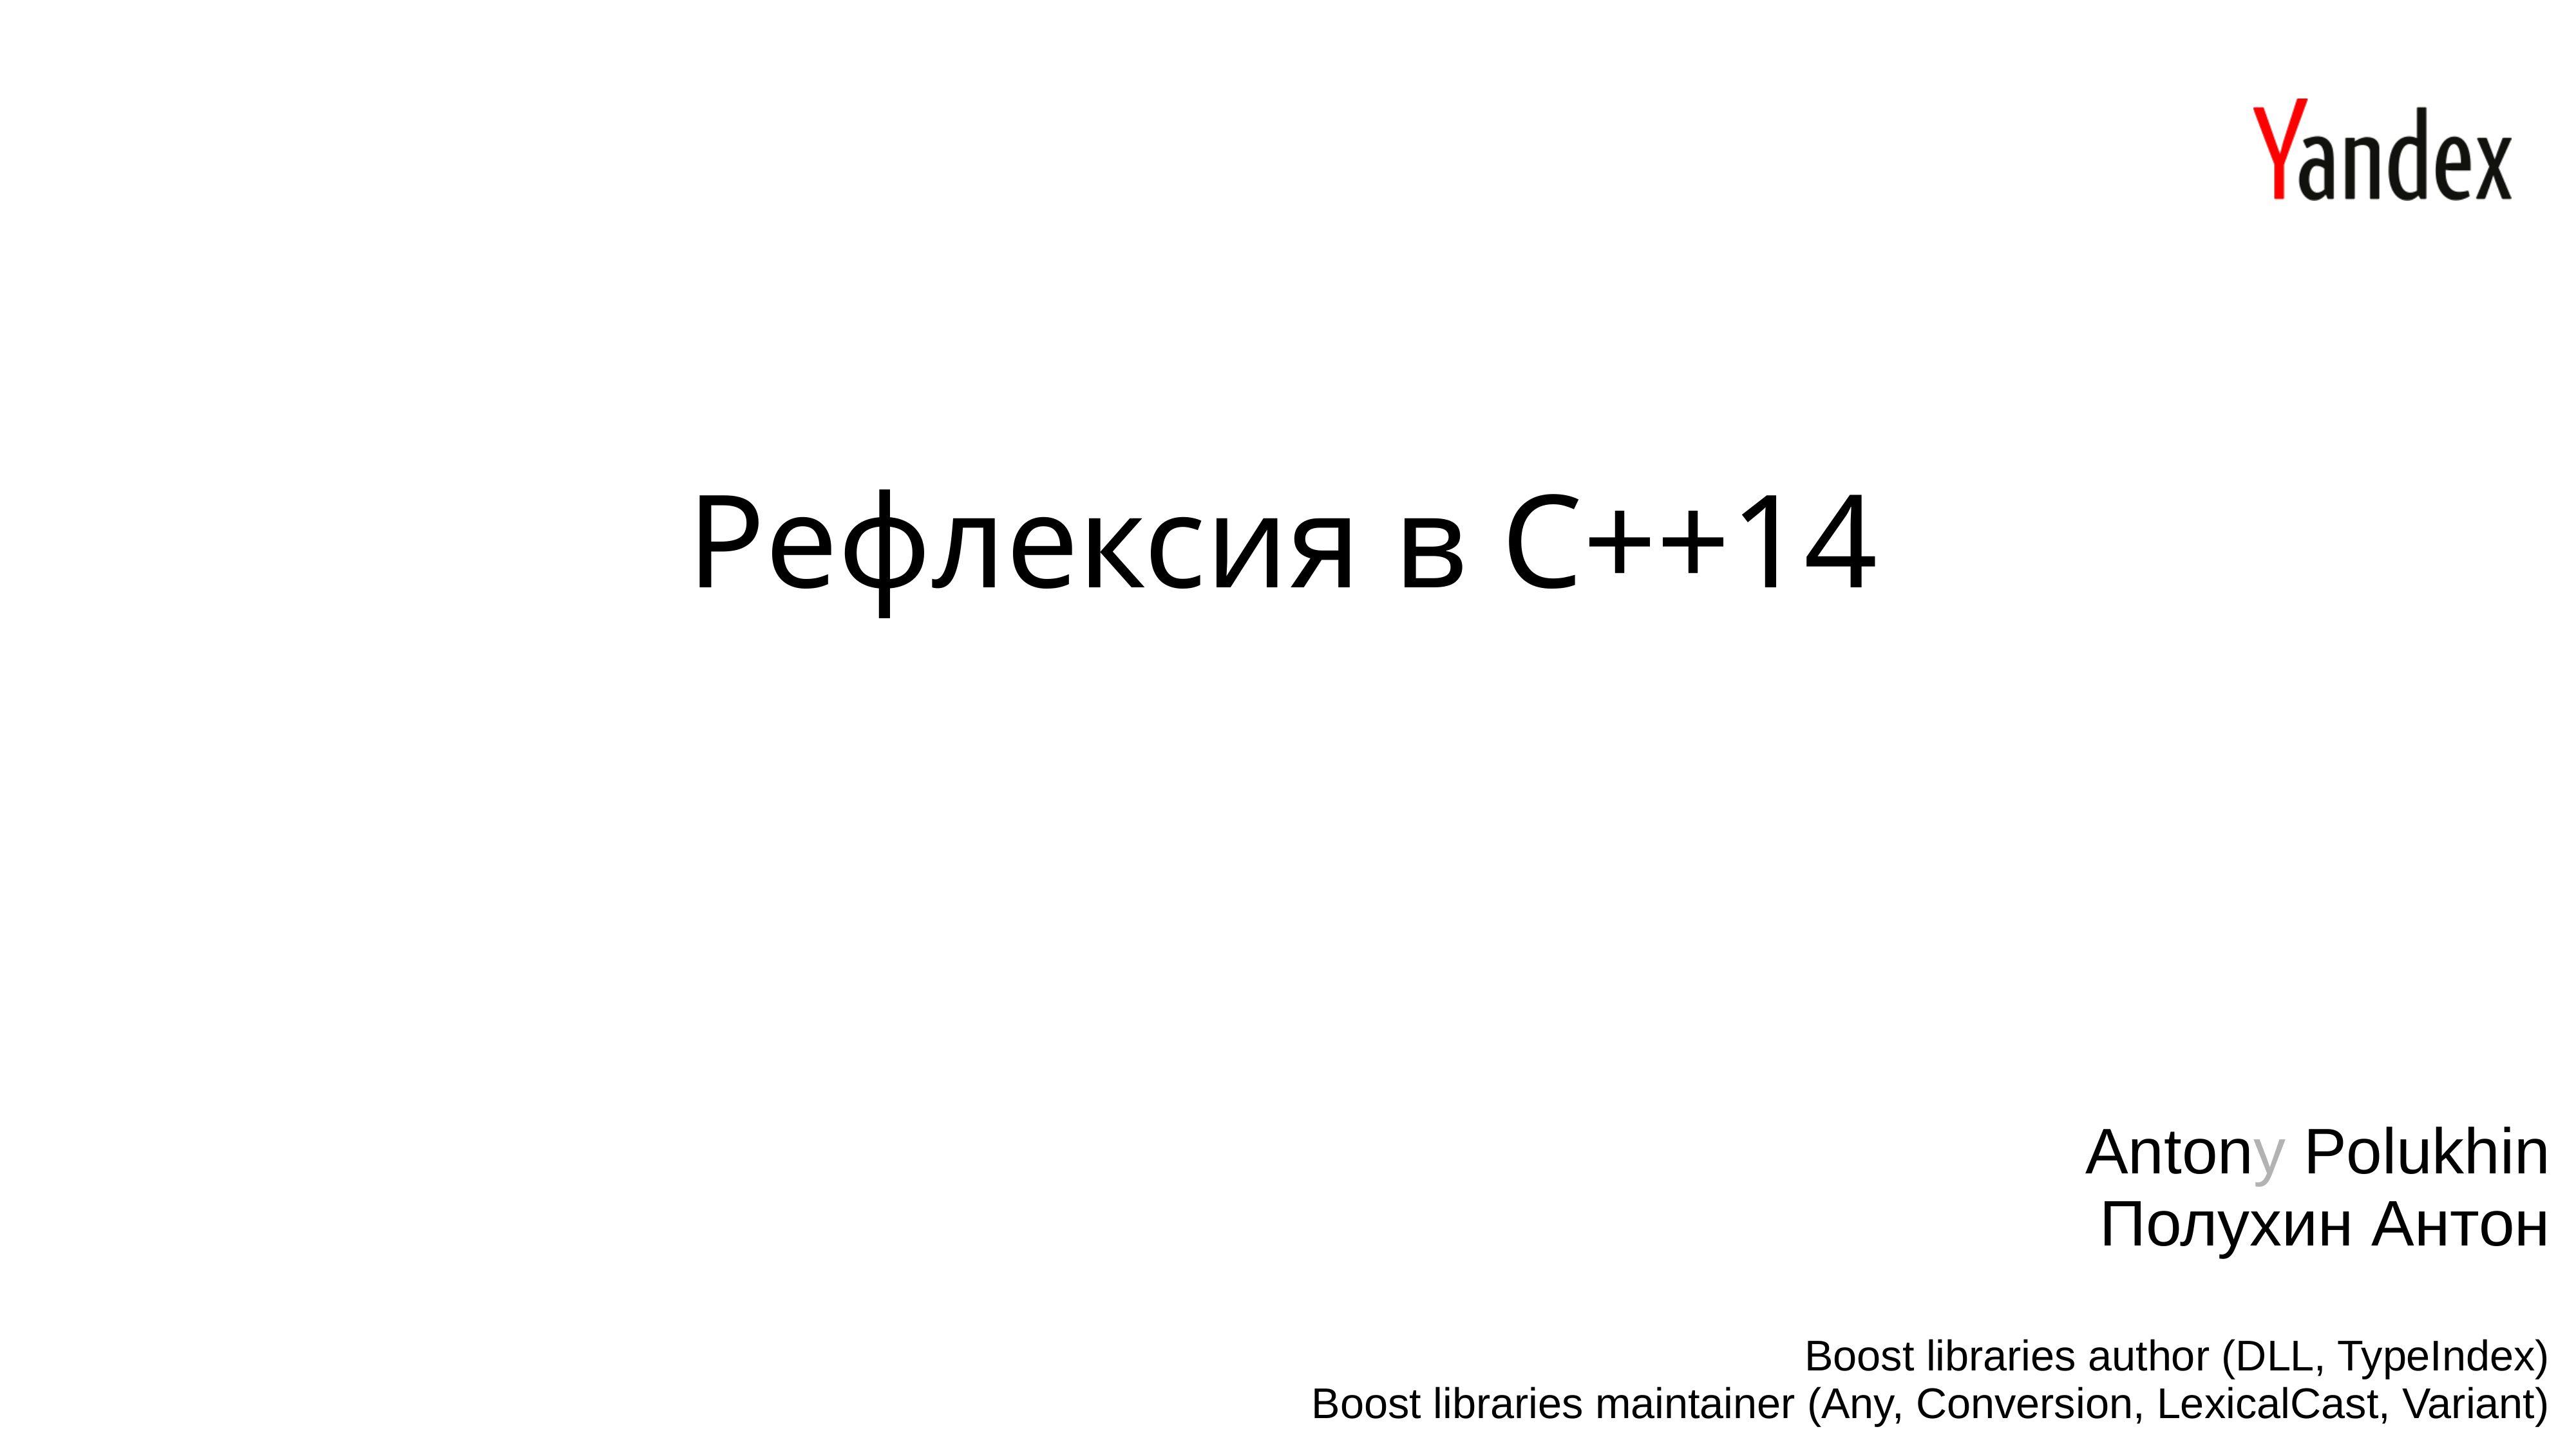

# Рефлексия в C++14
Antony Polukhin
Полухин Антон
 Boost libraries author (DLL, TypeIndex)
Boost libraries maintainer (Any, Conversion, LexicalCast, Variant)